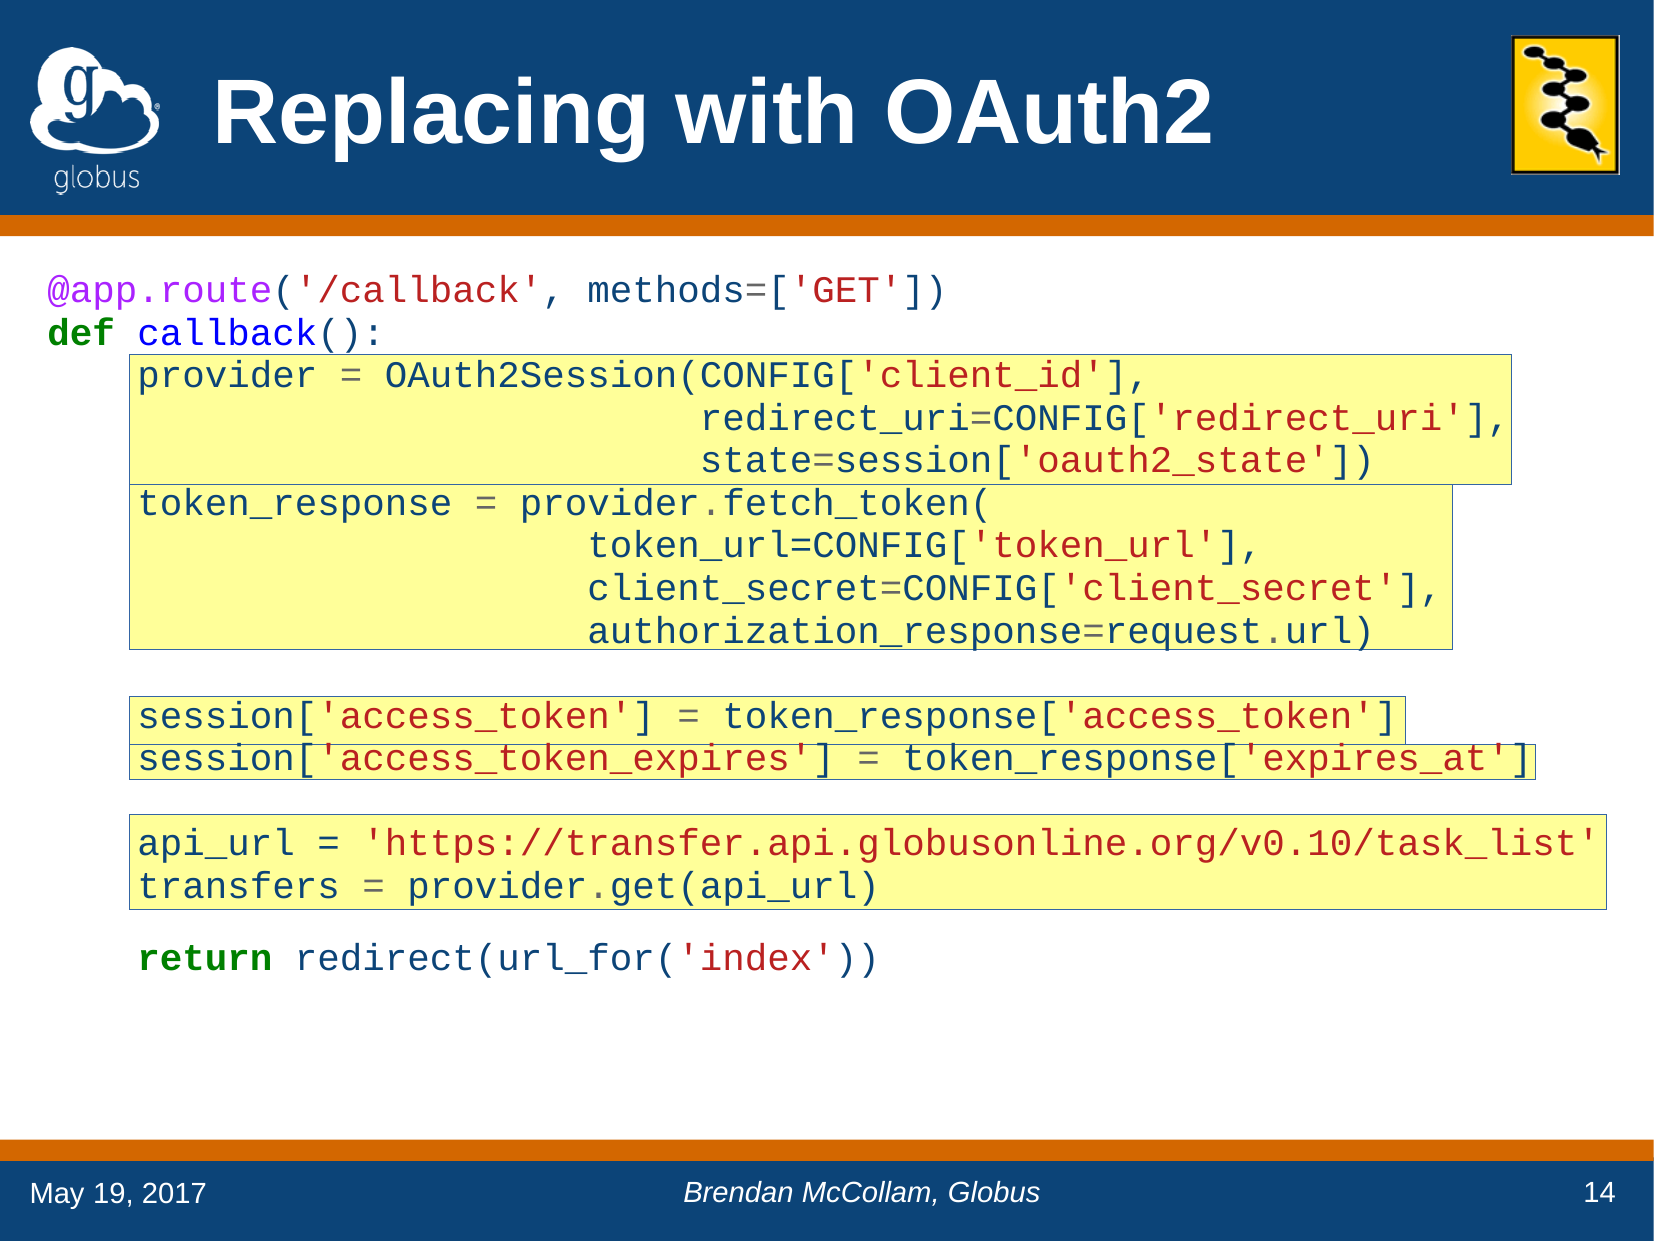

# Replacing with OAuth2
@app.route('/callback', methods=['GET'])
def callback():
 provider = OAuth2Session(CONFIG['client_id'],
 redirect_uri=CONFIG['redirect_uri'],
 state=session['oauth2_state'])
 token_response = provider.fetch_token(
 token_url=CONFIG['token_url'],
 client_secret=CONFIG['client_secret'],
 authorization_response=request.url)
 session['access_token'] = token_response['access_token']
 session['access_token_expires'] = token_response['expires_at']
 api_url = 'https://transfer.api.globusonline.org/v0.10/task_list'
 transfers = provider.get(api_url)
 return redirect(url_for('index'))
May 19, 2017
Brendan McCollam, Globus
14